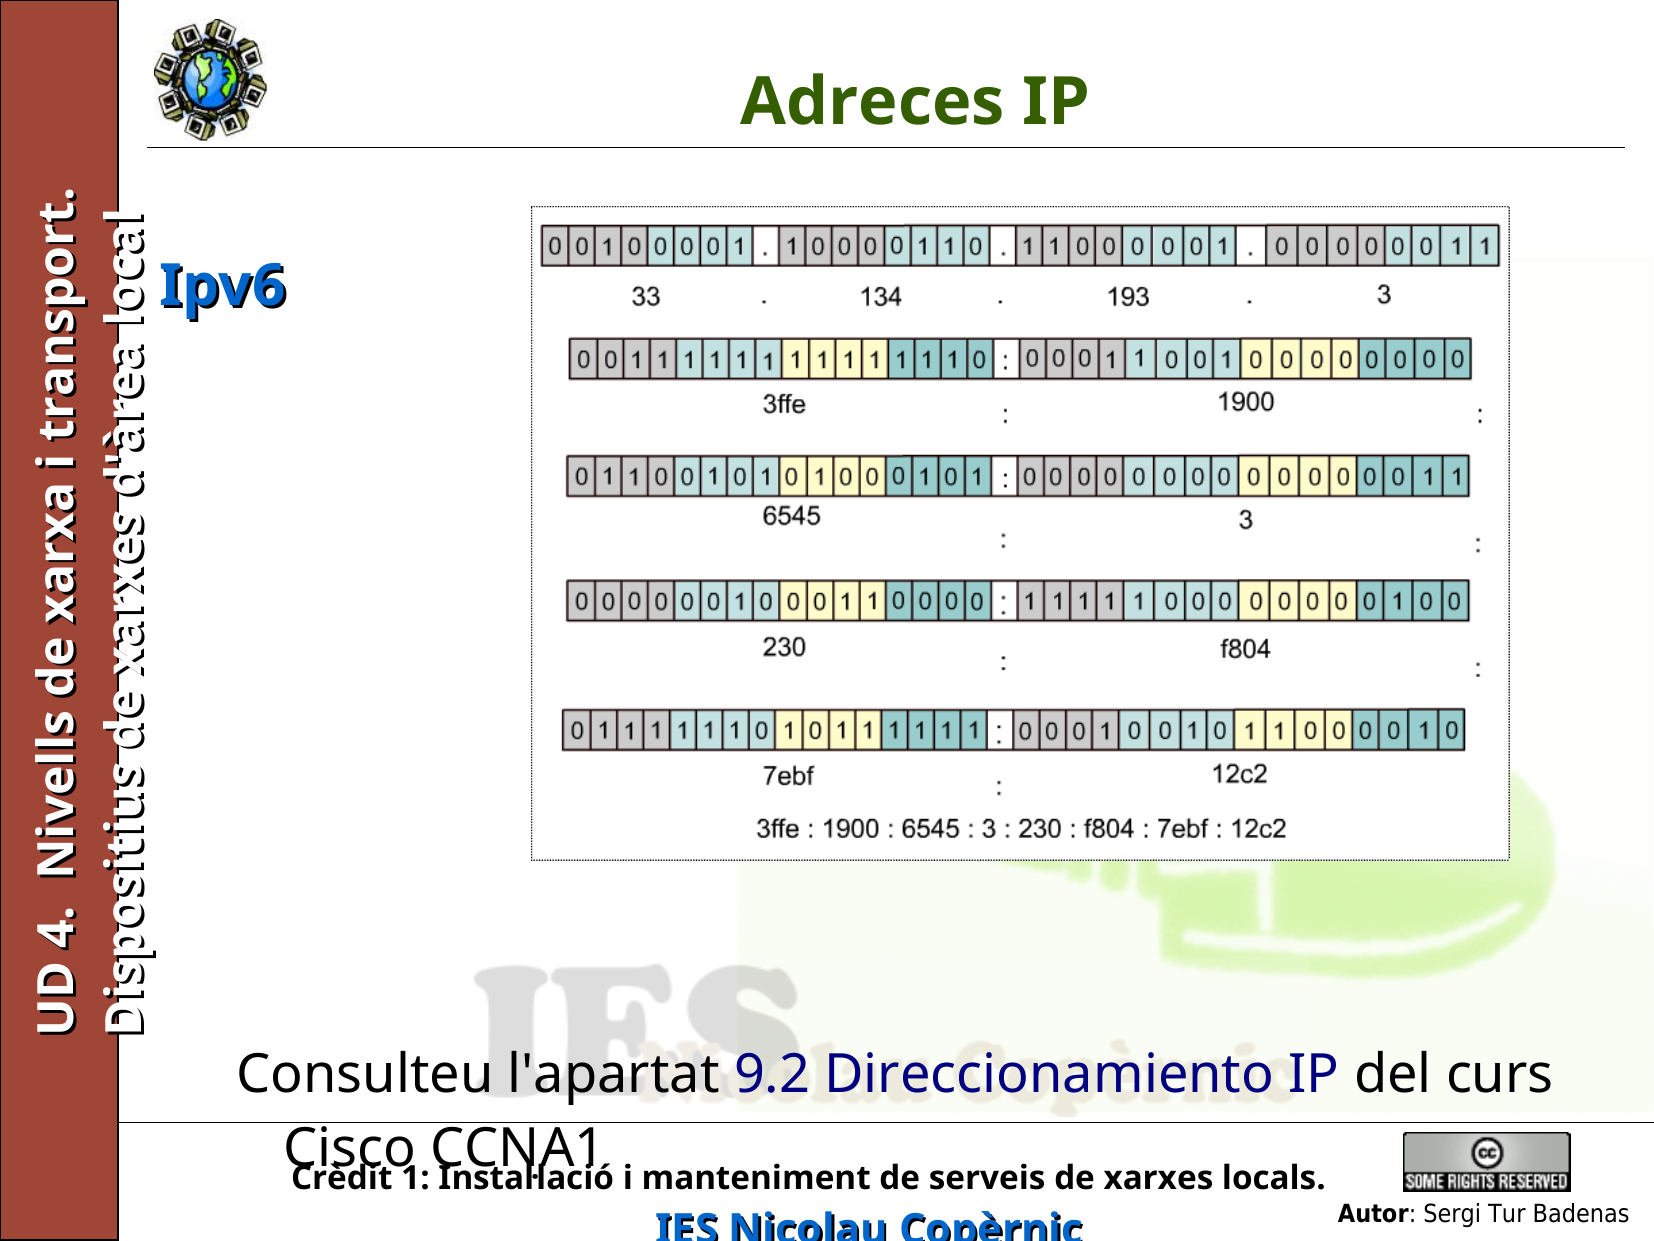

# Adreces IP
Ipv6
Consulteu l'apartat 9.2 Direccionamiento IP del curs Cisco CCNA1